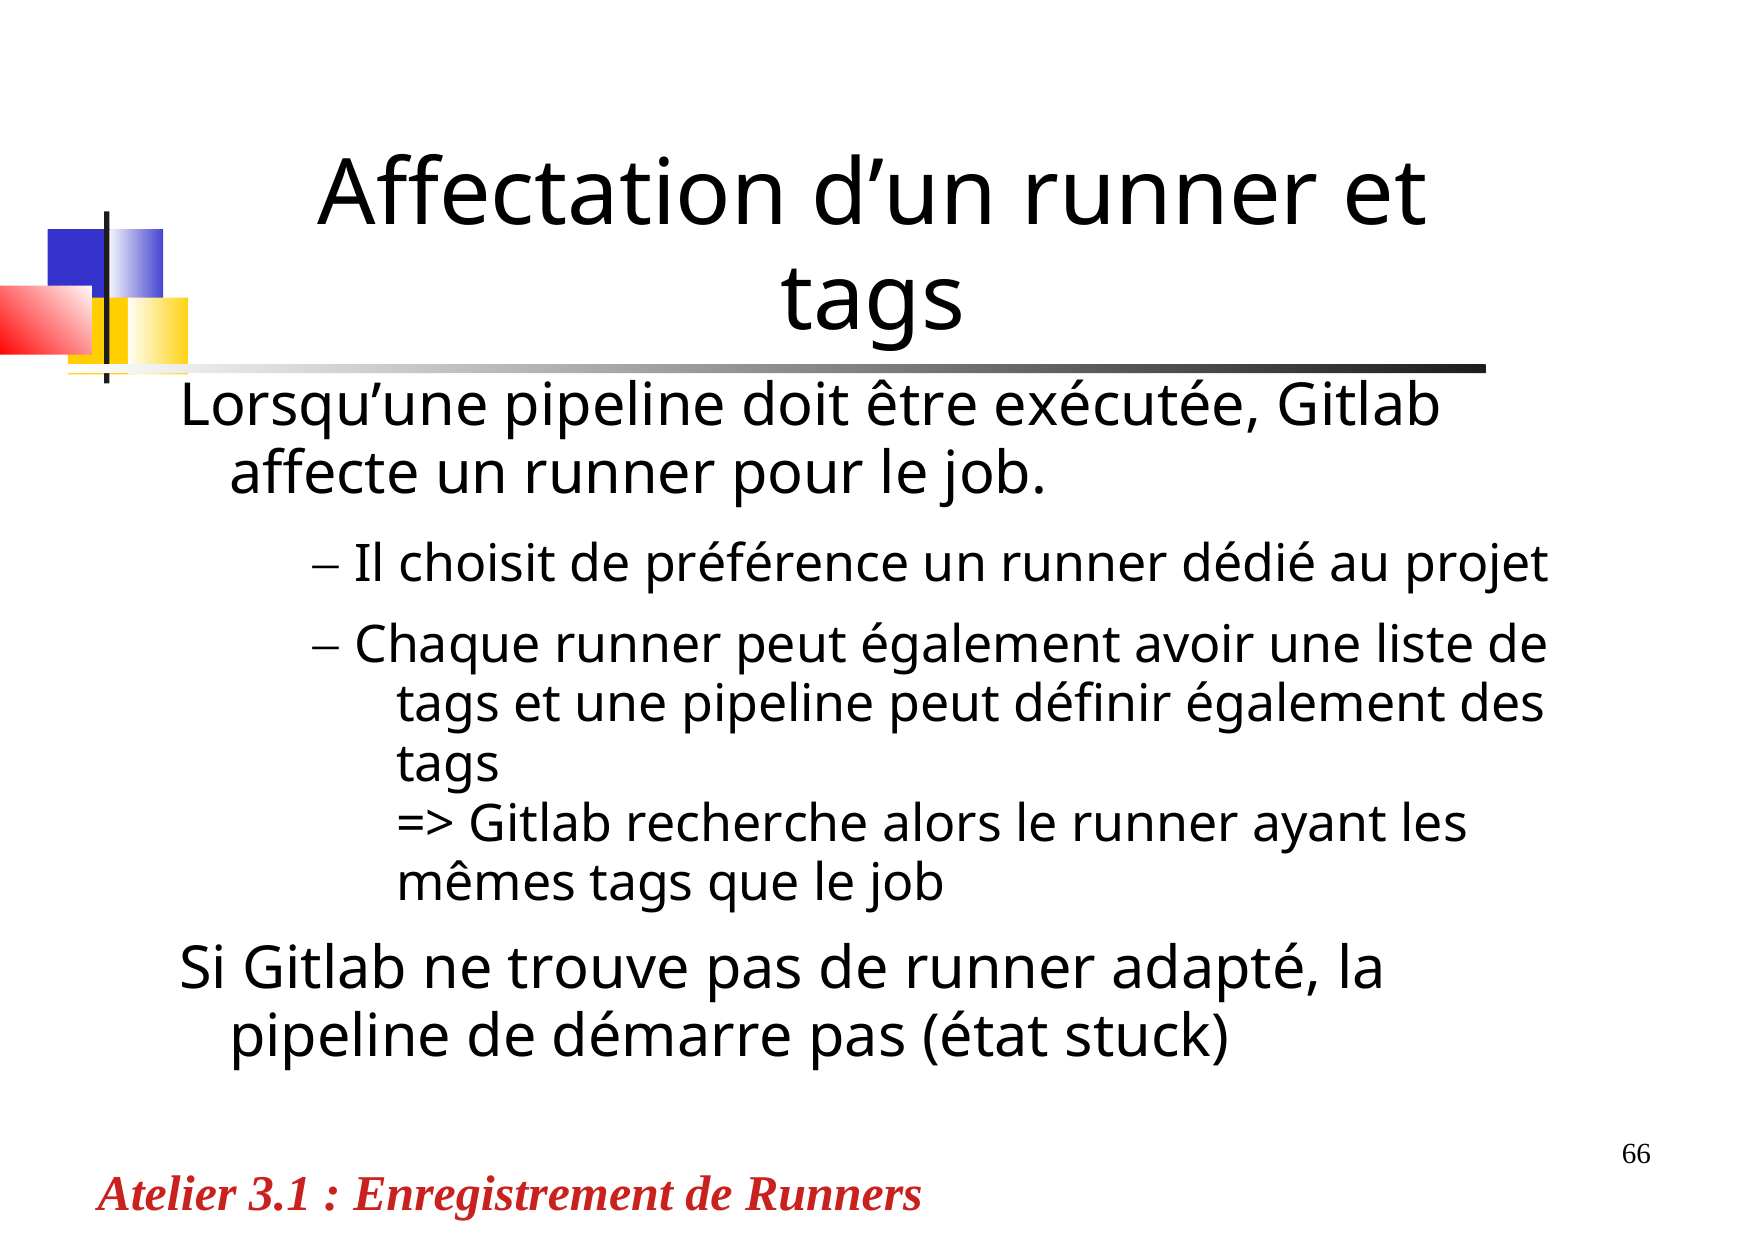

# Affectation d’un runner et tags
Lorsqu’une pipeline doit être exécutée, Gitlab affecte un runner pour le job.
Il choisit de préférence un runner dédié au projet
Chaque runner peut également avoir une liste de tags et une pipeline peut définir également des tags
=> Gitlab recherche alors le runner ayant les mêmes tags que le job
Si Gitlab ne trouve pas de runner adapté, la pipeline de démarre pas (état stuck)
Atelier 3.1 : Enregistrement de Runners